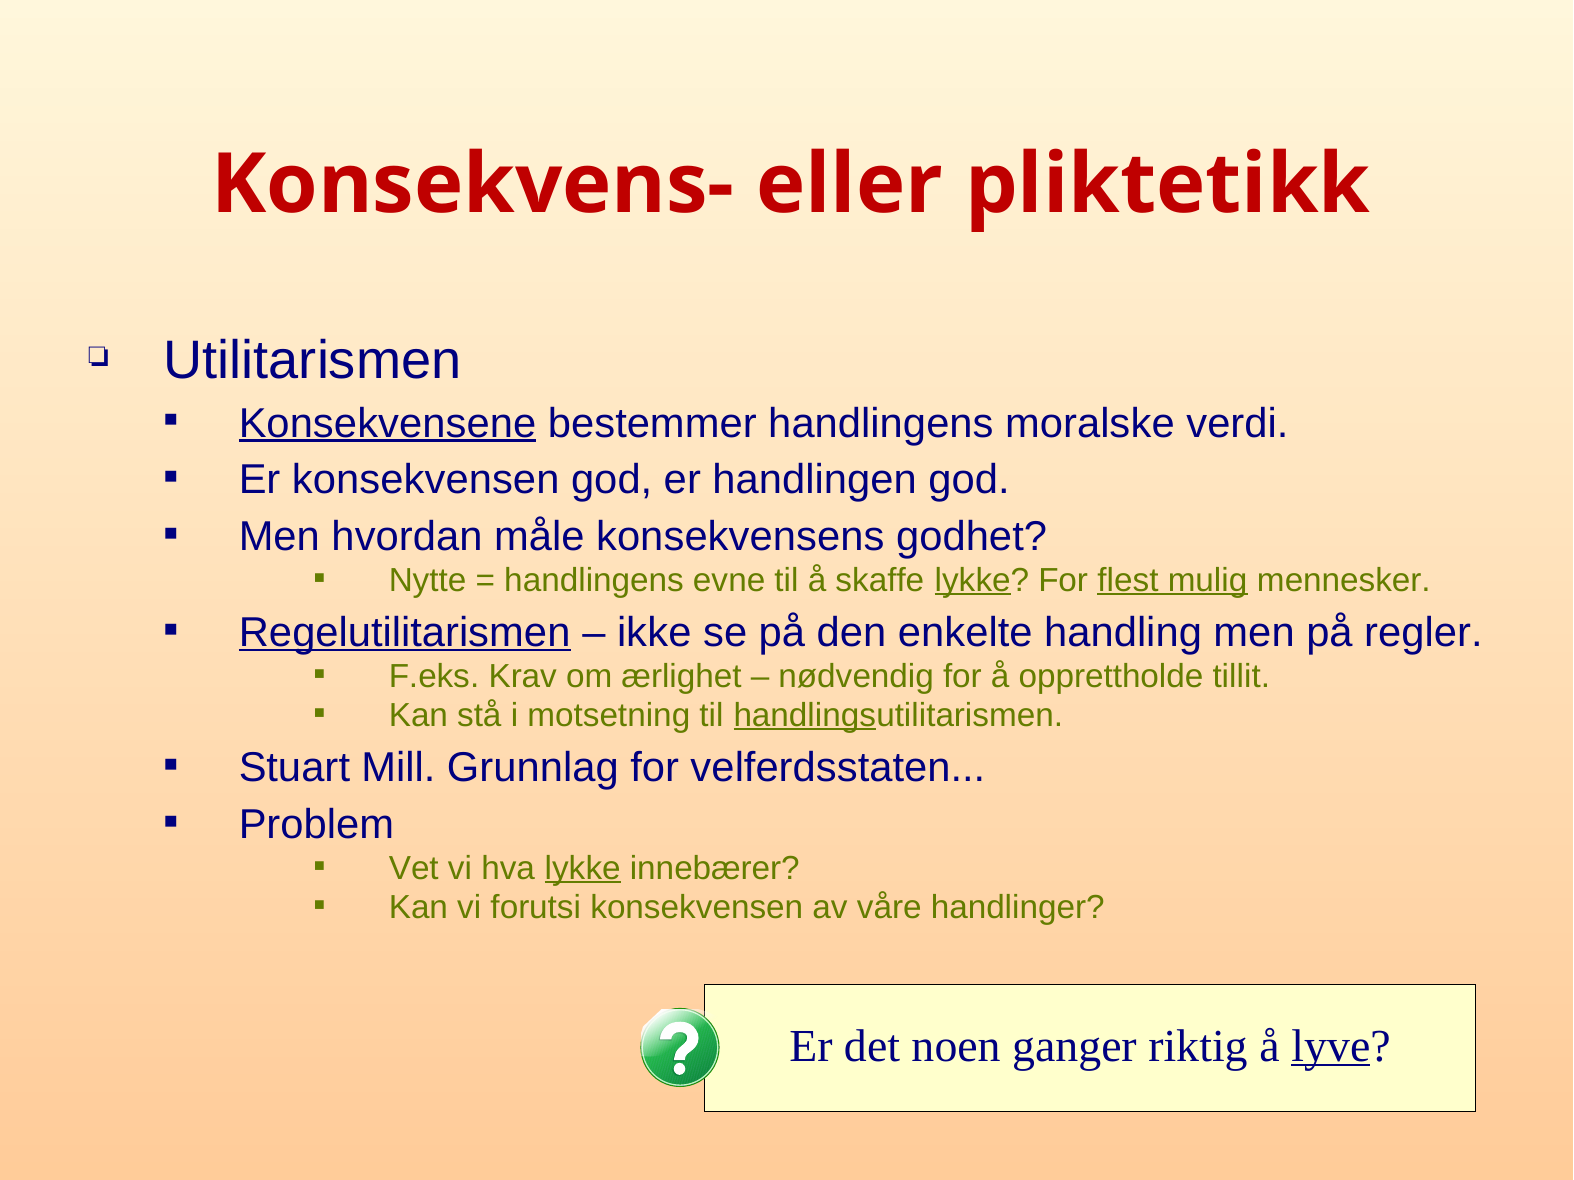

# Konsekvens- eller pliktetikk
Utilitarismen
Konsekvensene bestemmer handlingens moralske verdi.
Er konsekvensen god, er handlingen god.
Men hvordan måle konsekvensens godhet?
Nytte = handlingens evne til å skaffe lykke? For flest mulig mennesker.
Regelutilitarismen – ikke se på den enkelte handling men på regler.
F.eks. Krav om ærlighet – nødvendig for å opprettholde tillit.
Kan stå i motsetning til handlingsutilitarismen.
Stuart Mill. Grunnlag for velferdsstaten...
Problem
Vet vi hva lykke innebærer?
Kan vi forutsi konsekvensen av våre handlinger?
Er det noen ganger riktig å lyve?